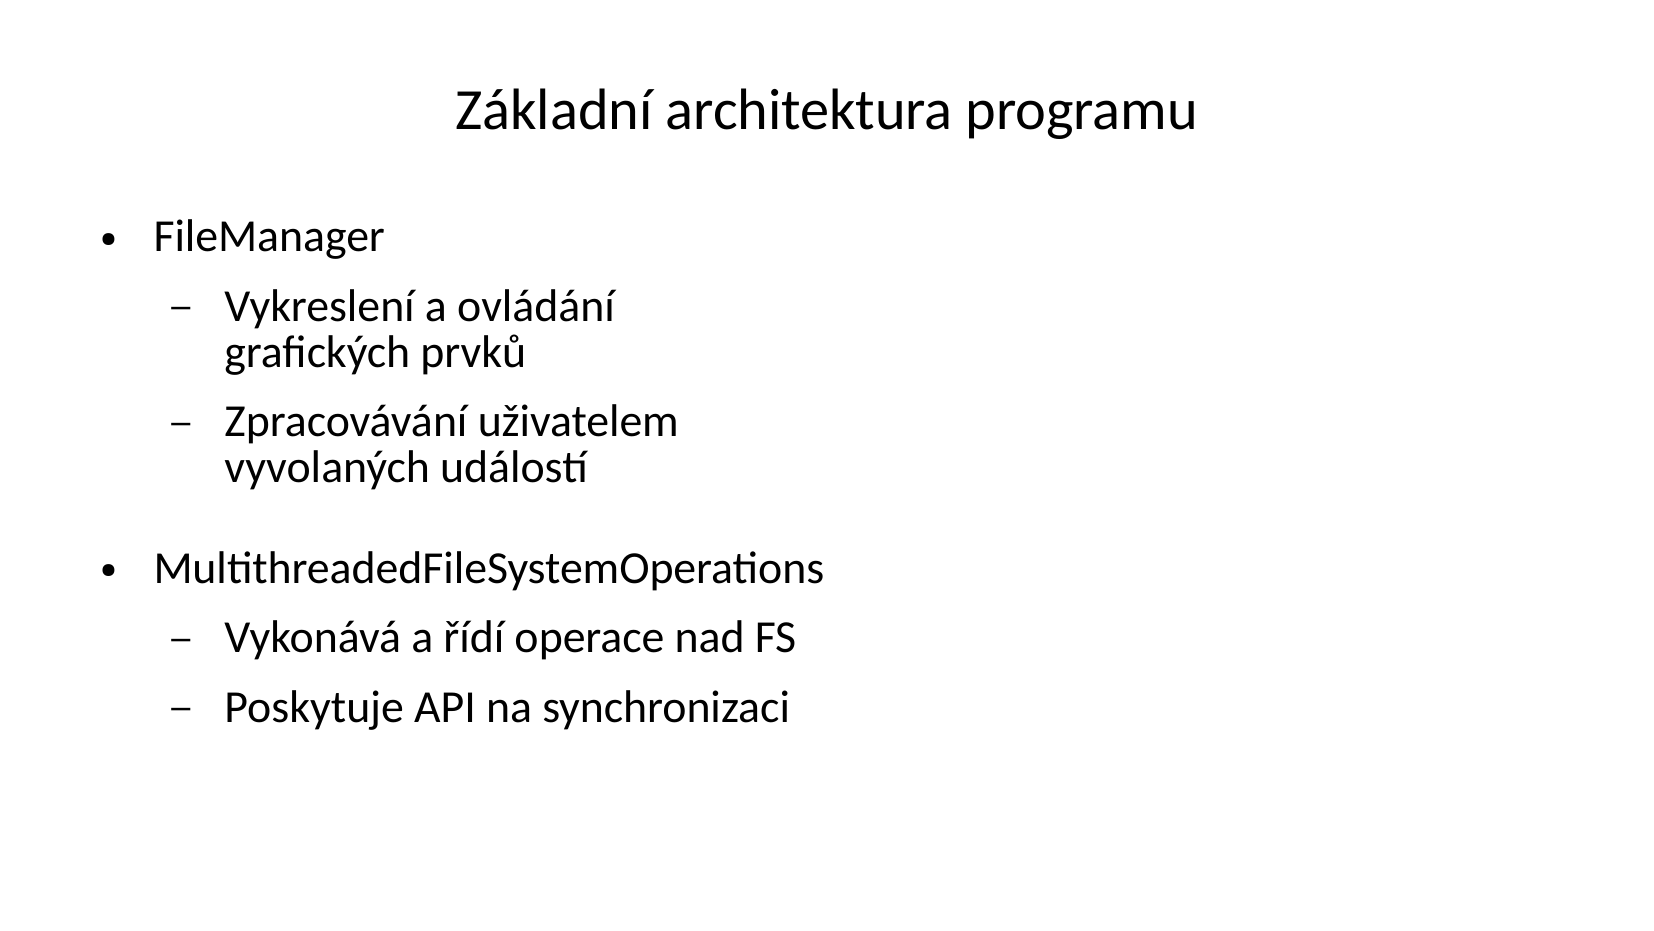

# Základní architektura programu
FileManager
Vykreslení a ovládání grafických prvků
Zpracovávání uživatelem vyvolaných událostí
MultithreadedFileSystemOperations
Vykonává a řídí operace nad FS
Poskytuje API na synchronizaci